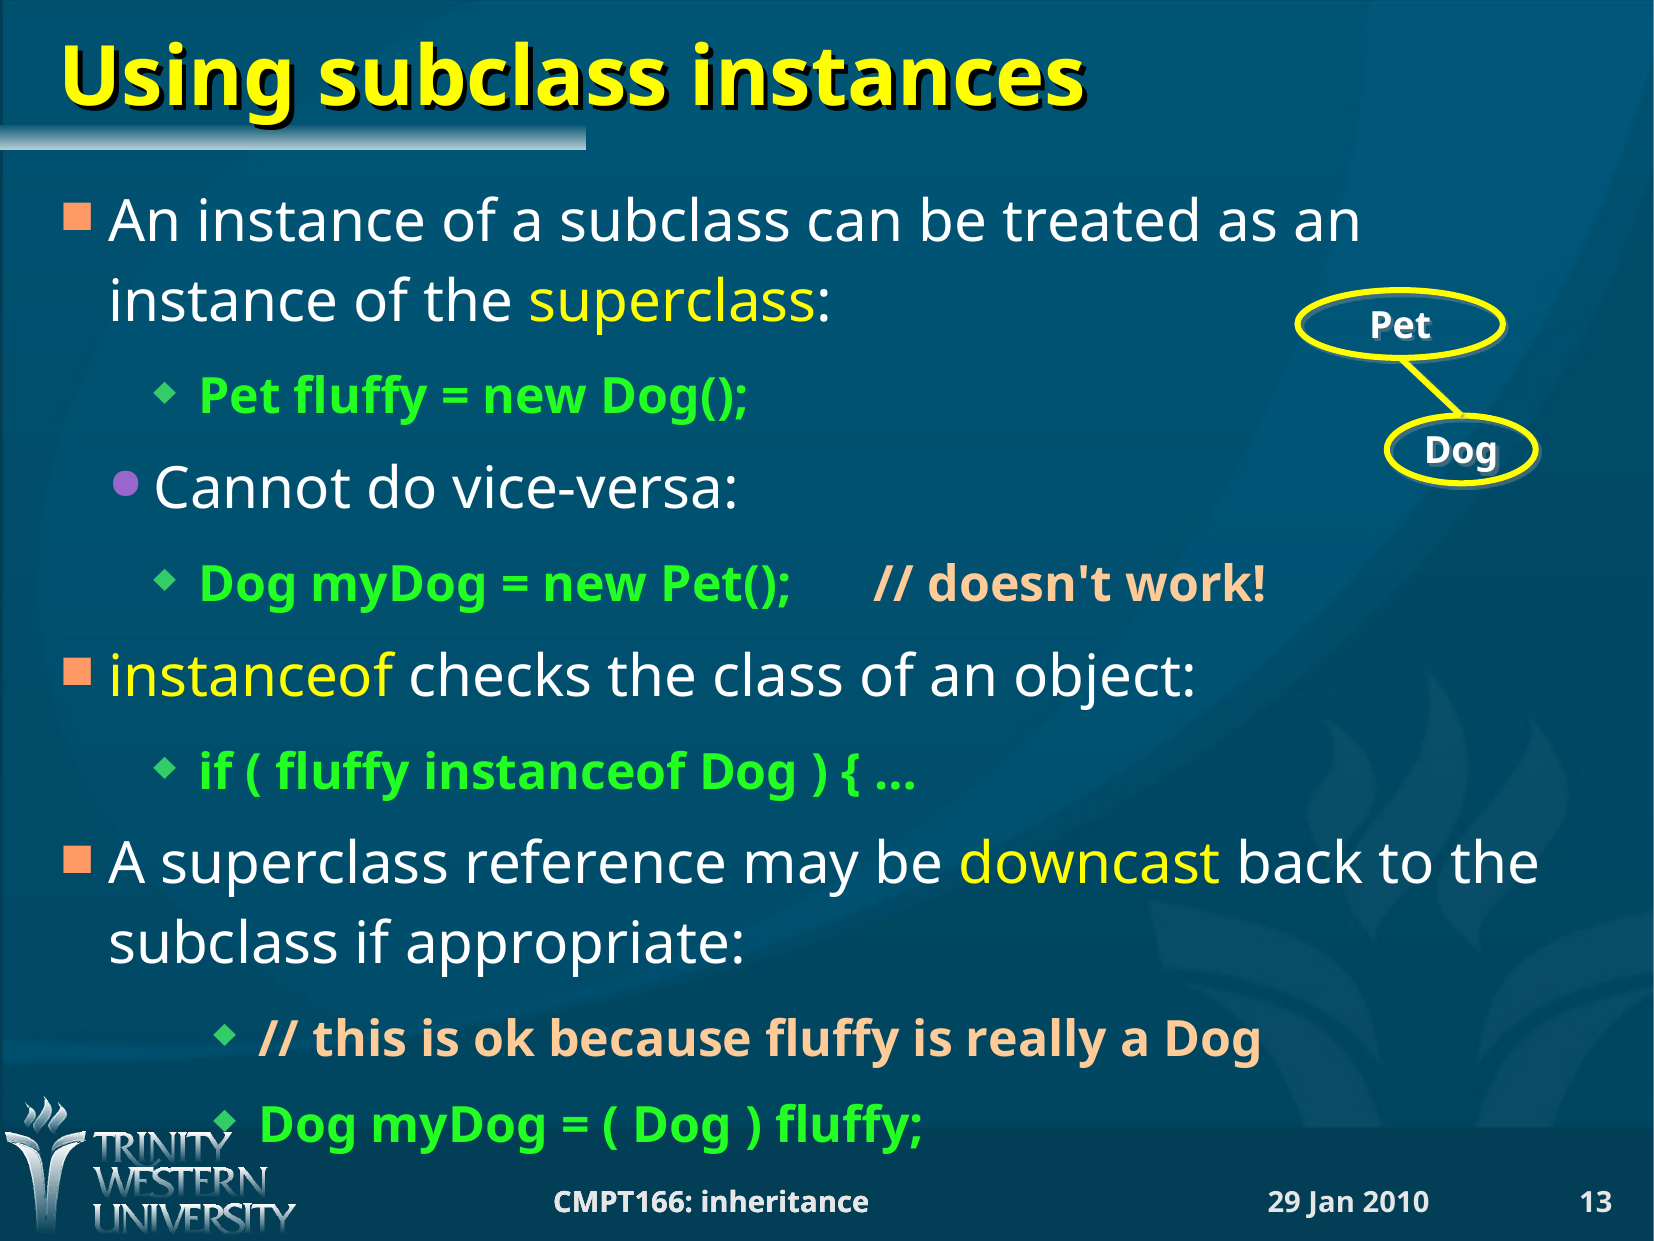

# Using subclass instances
An instance of a subclass can be treated as an instance of the superclass:
Pet fluffy = new Dog();
Cannot do vice-versa:
Dog myDog = new Pet();		// doesn't work!
instanceof checks the class of an object:
if ( fluffy instanceof Dog ) { …
A superclass reference may be downcast back to the subclass if appropriate:
// this is ok because fluffy is really a Dog
Dog myDog = ( Dog ) fluffy;
Pet
Dog
CMPT166: inheritance
29 Jan 2010
13